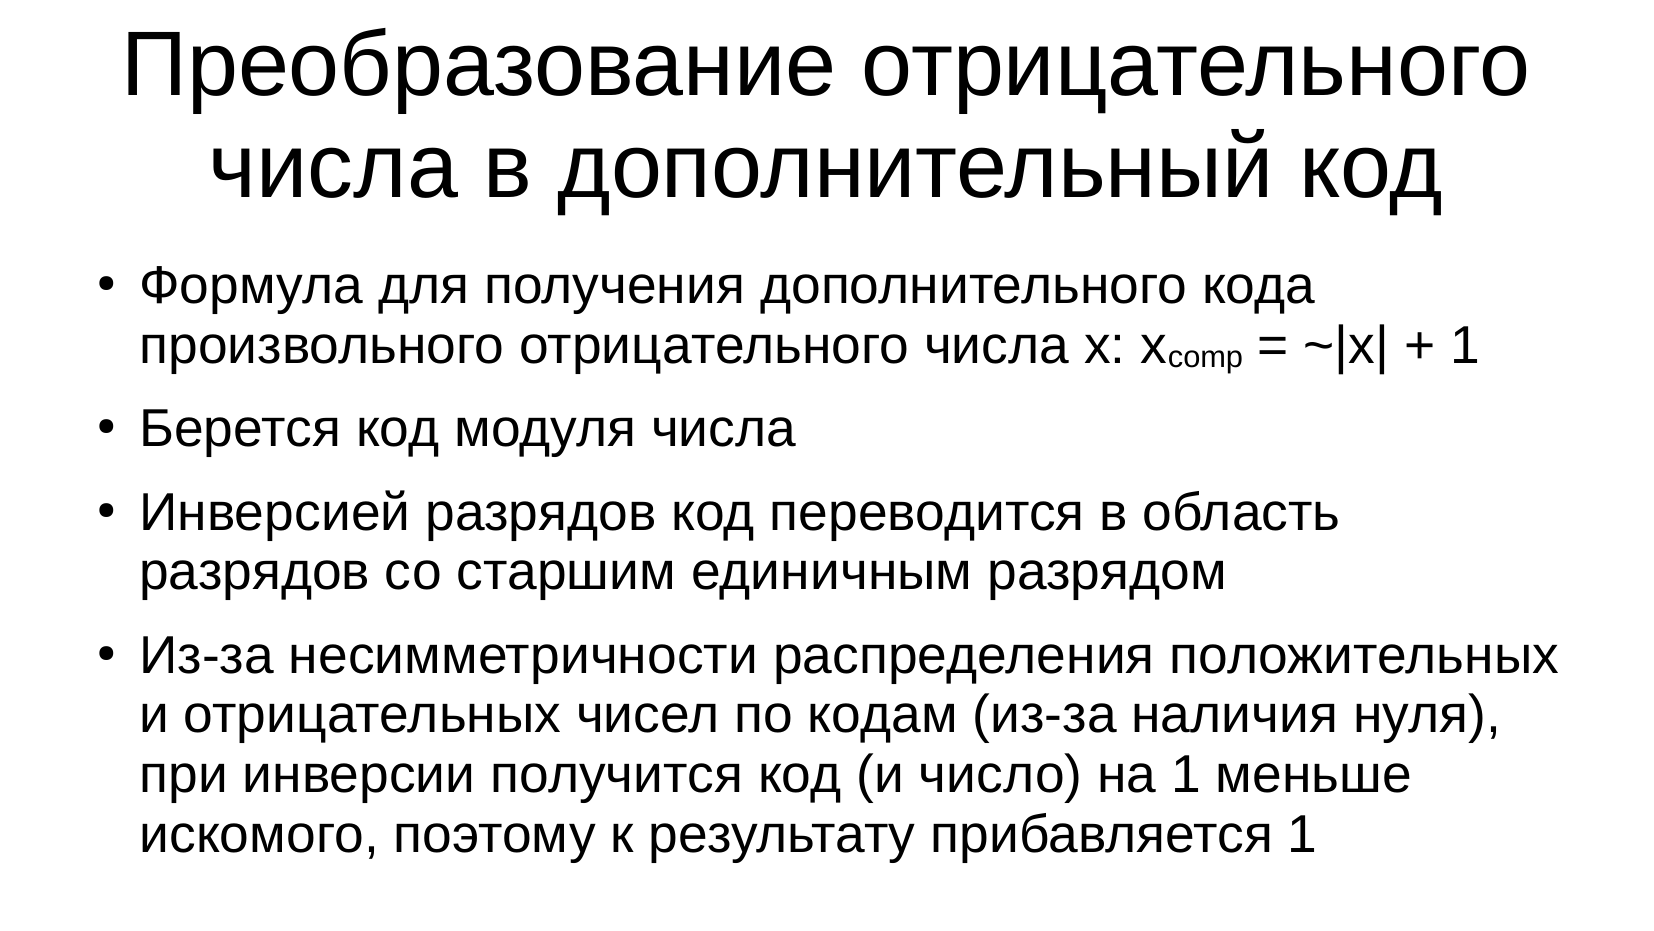

Преобразование отрицательного числа в дополнительный код
# Формула для получения дополнительного кода произвольного отрицательного числа x: xcomp = ~|x| + 1
Берется код модуля числа
Инверсией разрядов код переводится в область разрядов со старшим единичным разрядом
Из-за несимметричности распределения положительных и отрицательных чисел по кодам (из-за наличия нуля), при инверсии получится код (и число) на 1 меньше искомого, поэтому к результату прибавляется 1